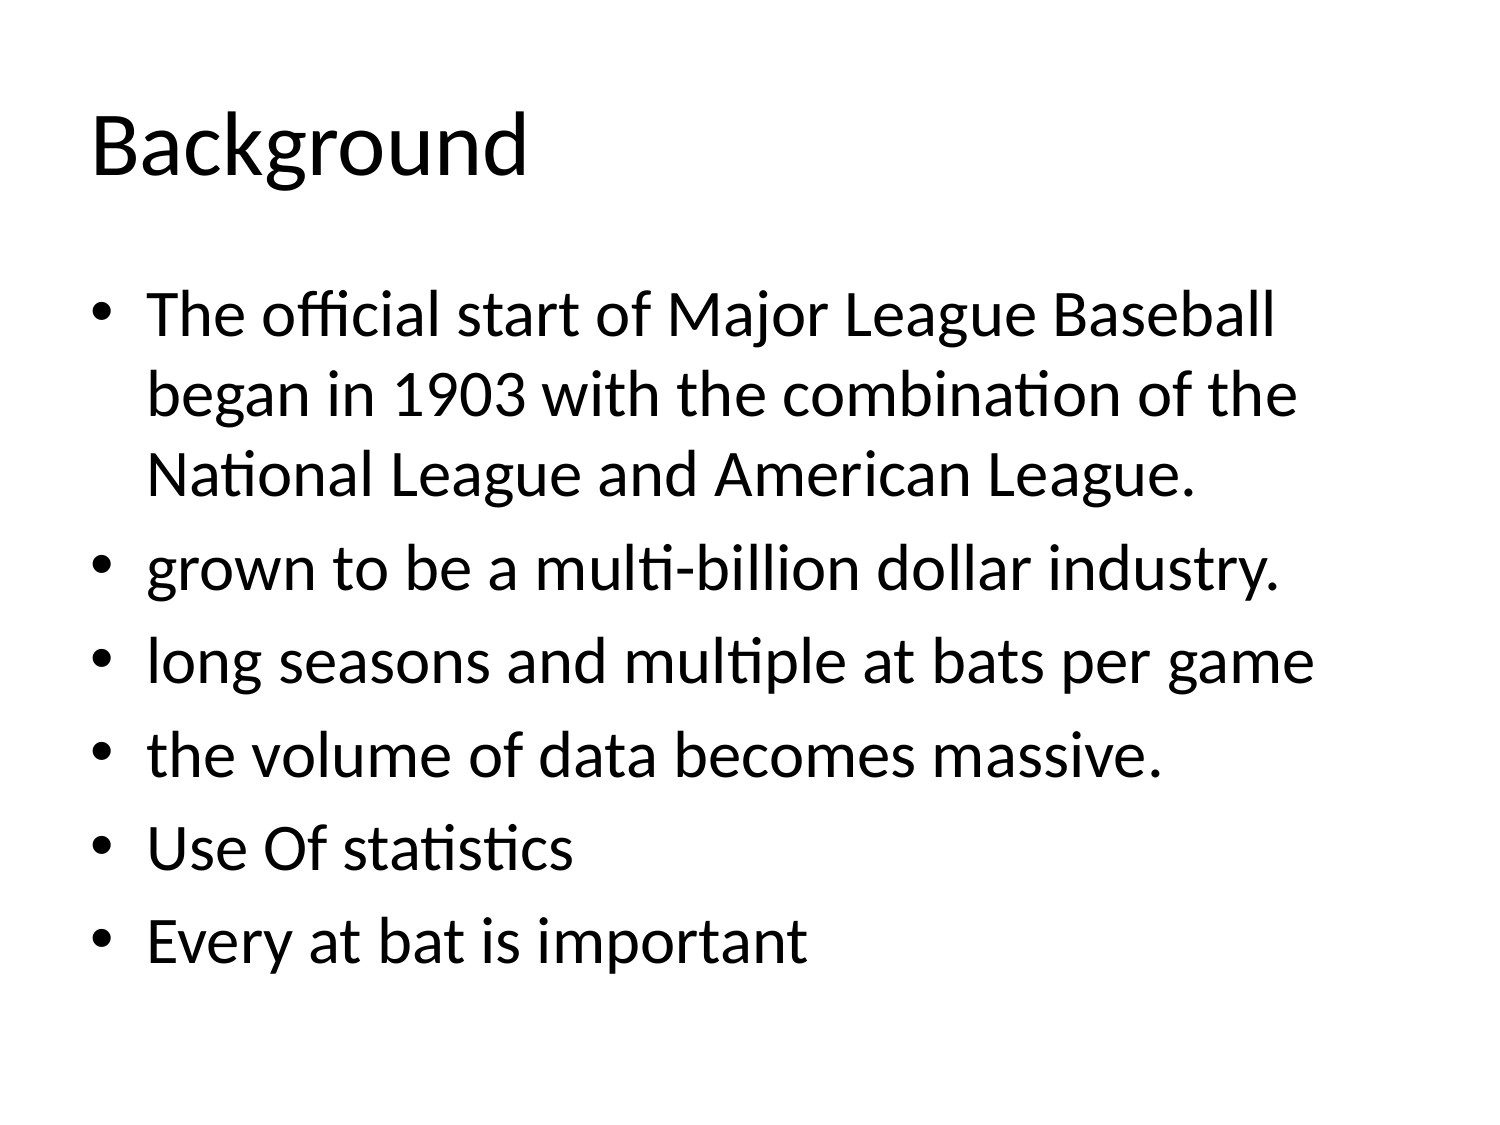

# Background
The official start of Major League Baseball began in 1903 with the combination of the National League and American League.
grown to be a multi-billion dollar industry.
long seasons and multiple at bats per game
the volume of data becomes massive.
Use Of statistics
Every at bat is important